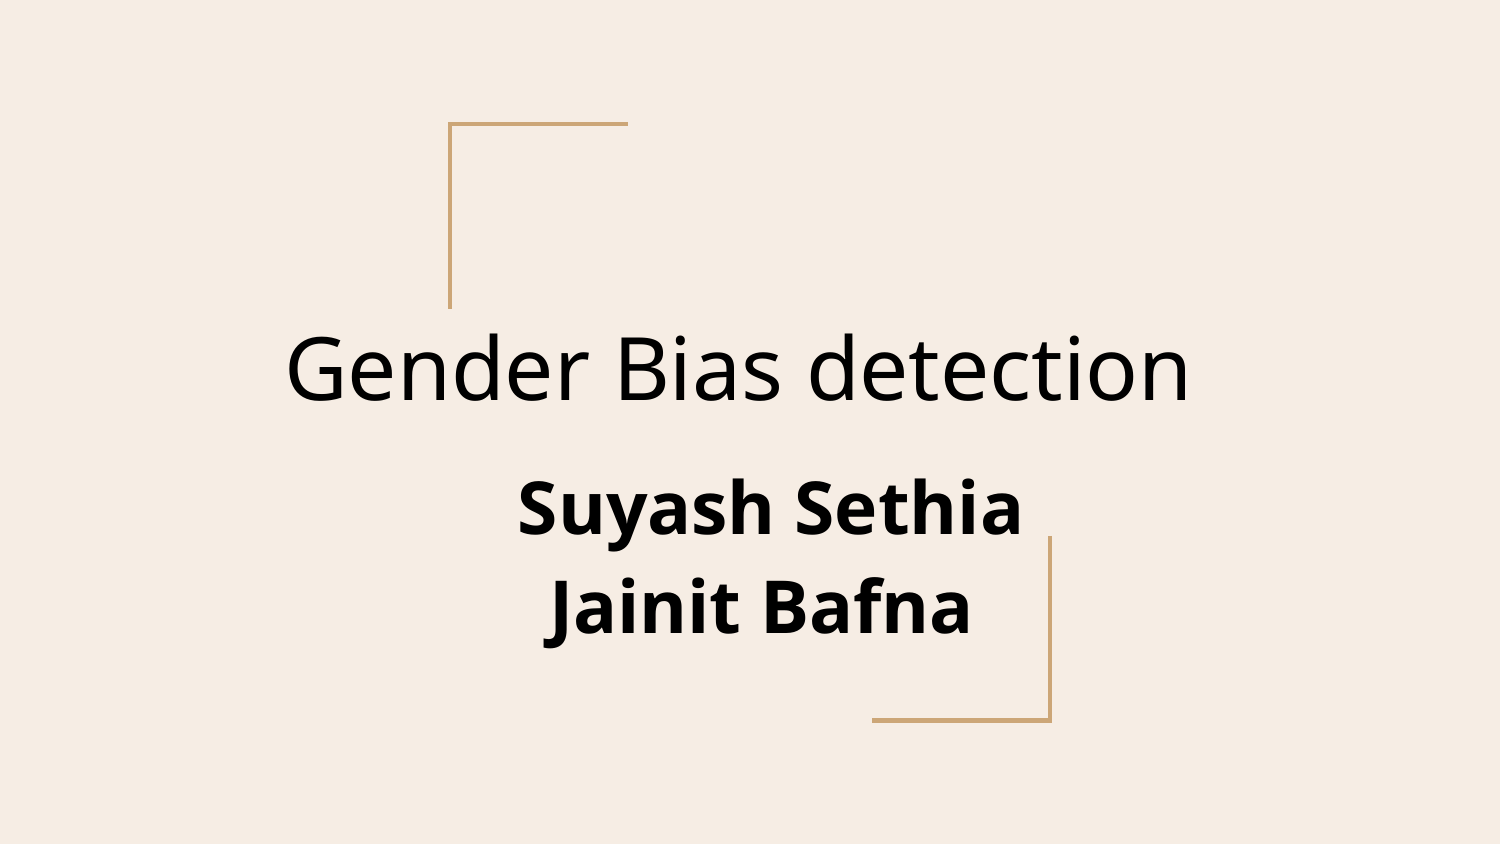

# Gender Bias detection
Suyash Sethia
Jainit Bafna